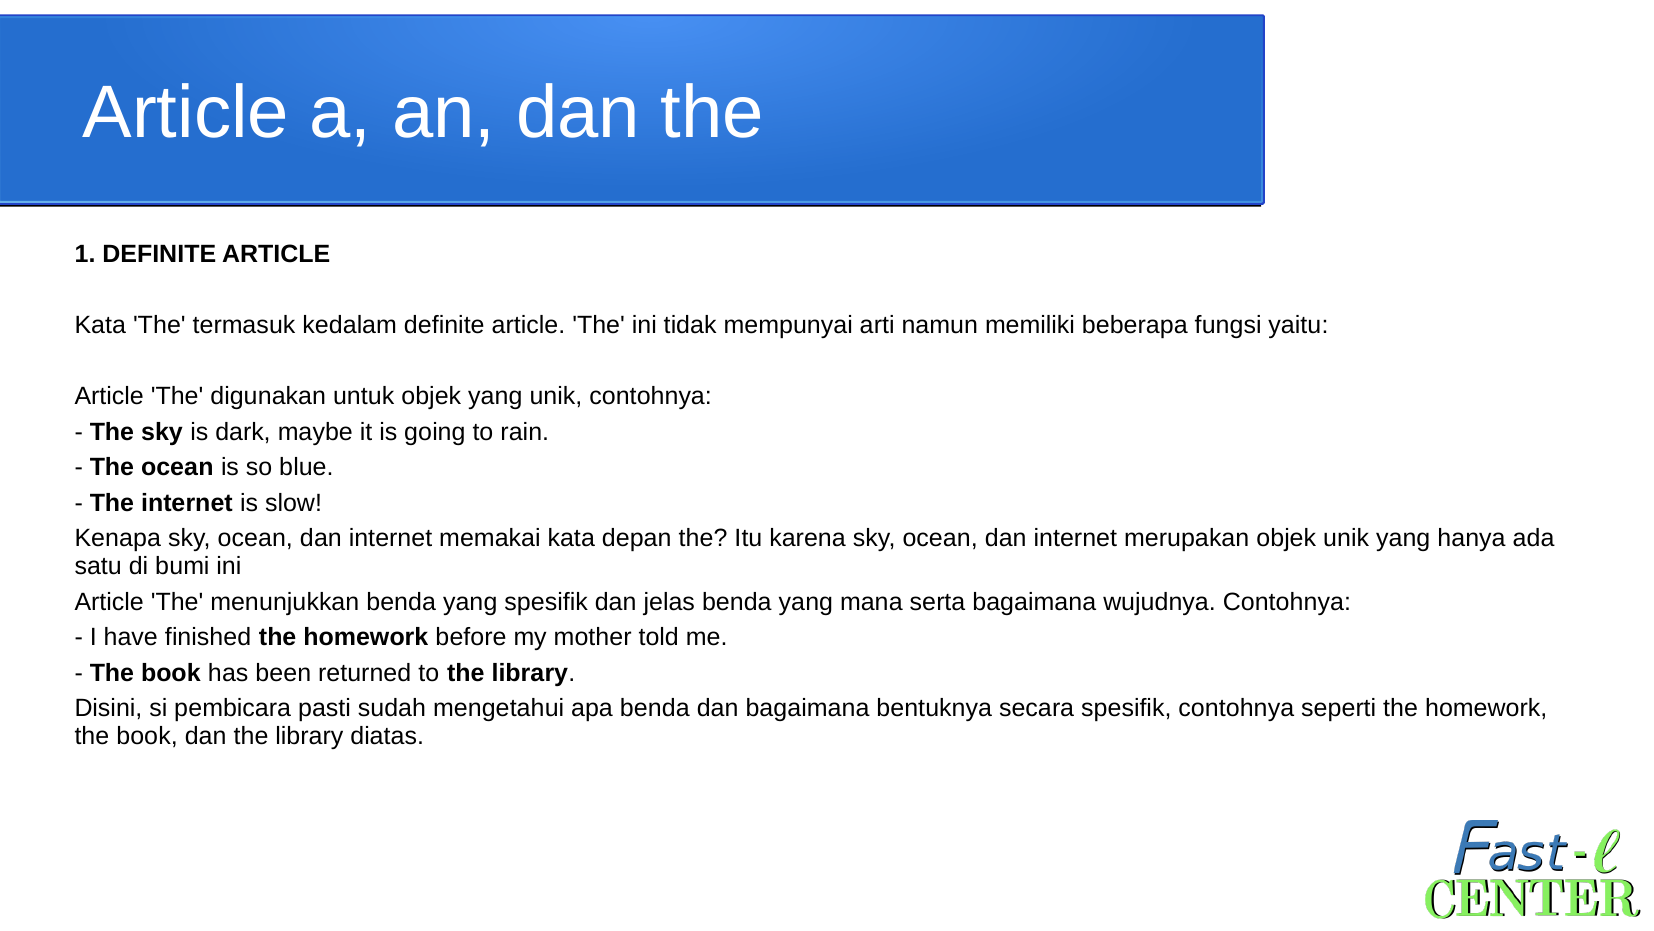

# Article a, an, dan the
1. DEFINITE ARTICLE
Kata 'The' termasuk kedalam definite article. 'The' ini tidak mempunyai arti namun memiliki beberapa fungsi yaitu:
Article 'The' digunakan untuk objek yang unik, contohnya:
- The sky is dark, maybe it is going to rain.
- The ocean is so blue.
- The internet is slow!
Kenapa sky, ocean, dan internet memakai kata depan the? Itu karena sky, ocean, dan internet merupakan objek unik yang hanya ada satu di bumi ini
Article 'The' menunjukkan benda yang spesifik dan jelas benda yang mana serta bagaimana wujudnya. Contohnya:
- I have finished the homework before my mother told me.
- The book has been returned to the library.
Disini, si pembicara pasti sudah mengetahui apa benda dan bagaimana bentuknya secara spesifik, contohnya seperti the homework, the book, dan the library diatas.